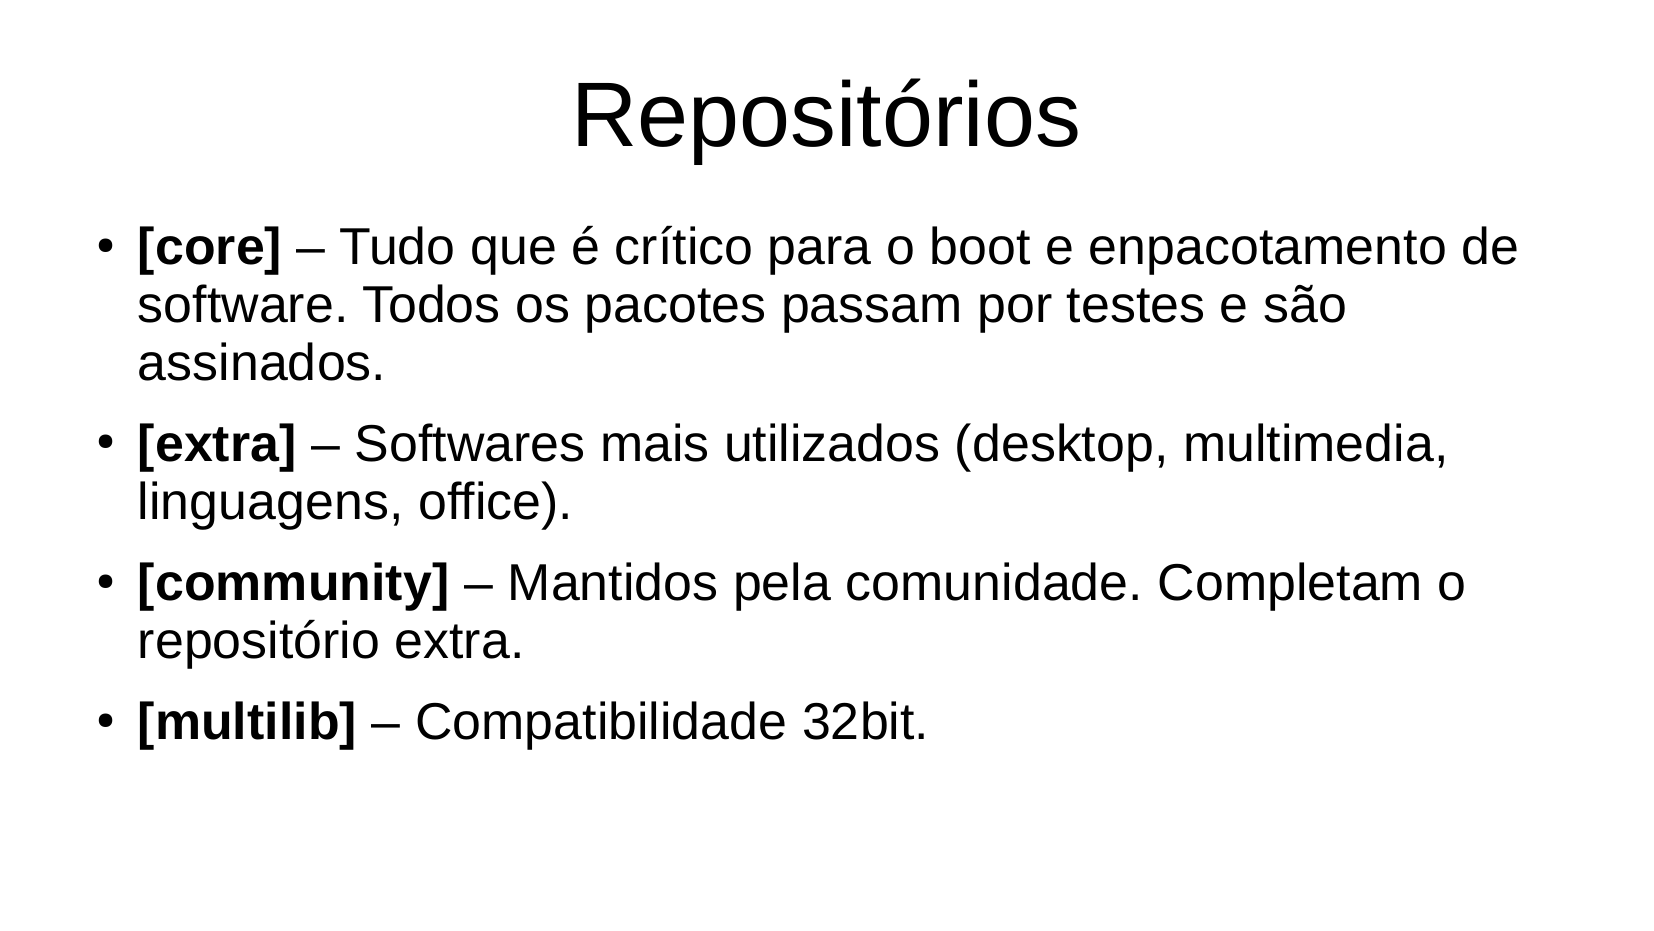

# Repositórios
[core] – Tudo que é crítico para o boot e enpacotamento de software. Todos os pacotes passam por testes e são assinados.
[extra] – Softwares mais utilizados (desktop, multimedia, linguagens, office).
[community] – Mantidos pela comunidade. Completam o repositório extra.
[multilib] – Compatibilidade 32bit.